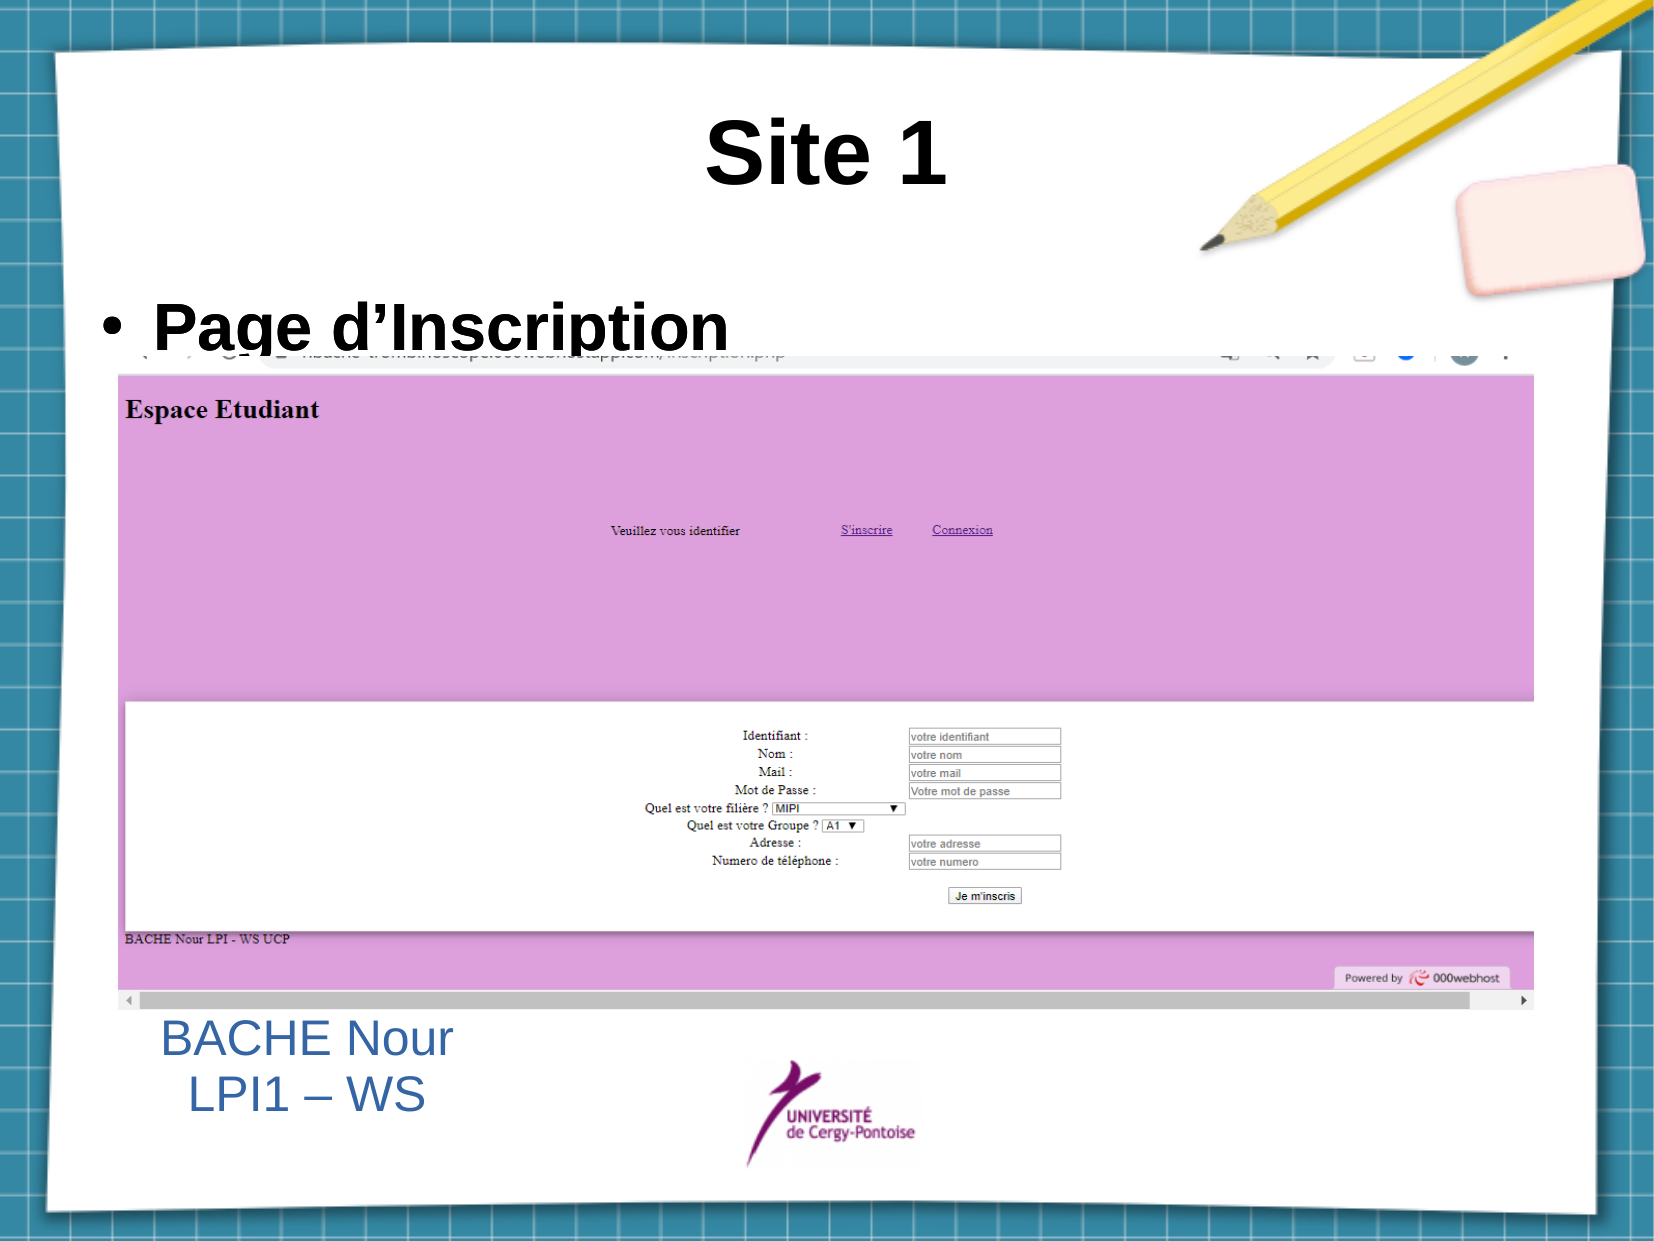

# Site 1
Page d’Inscription
Page d’Inscription
BACHE Nour
LPI1 – WS